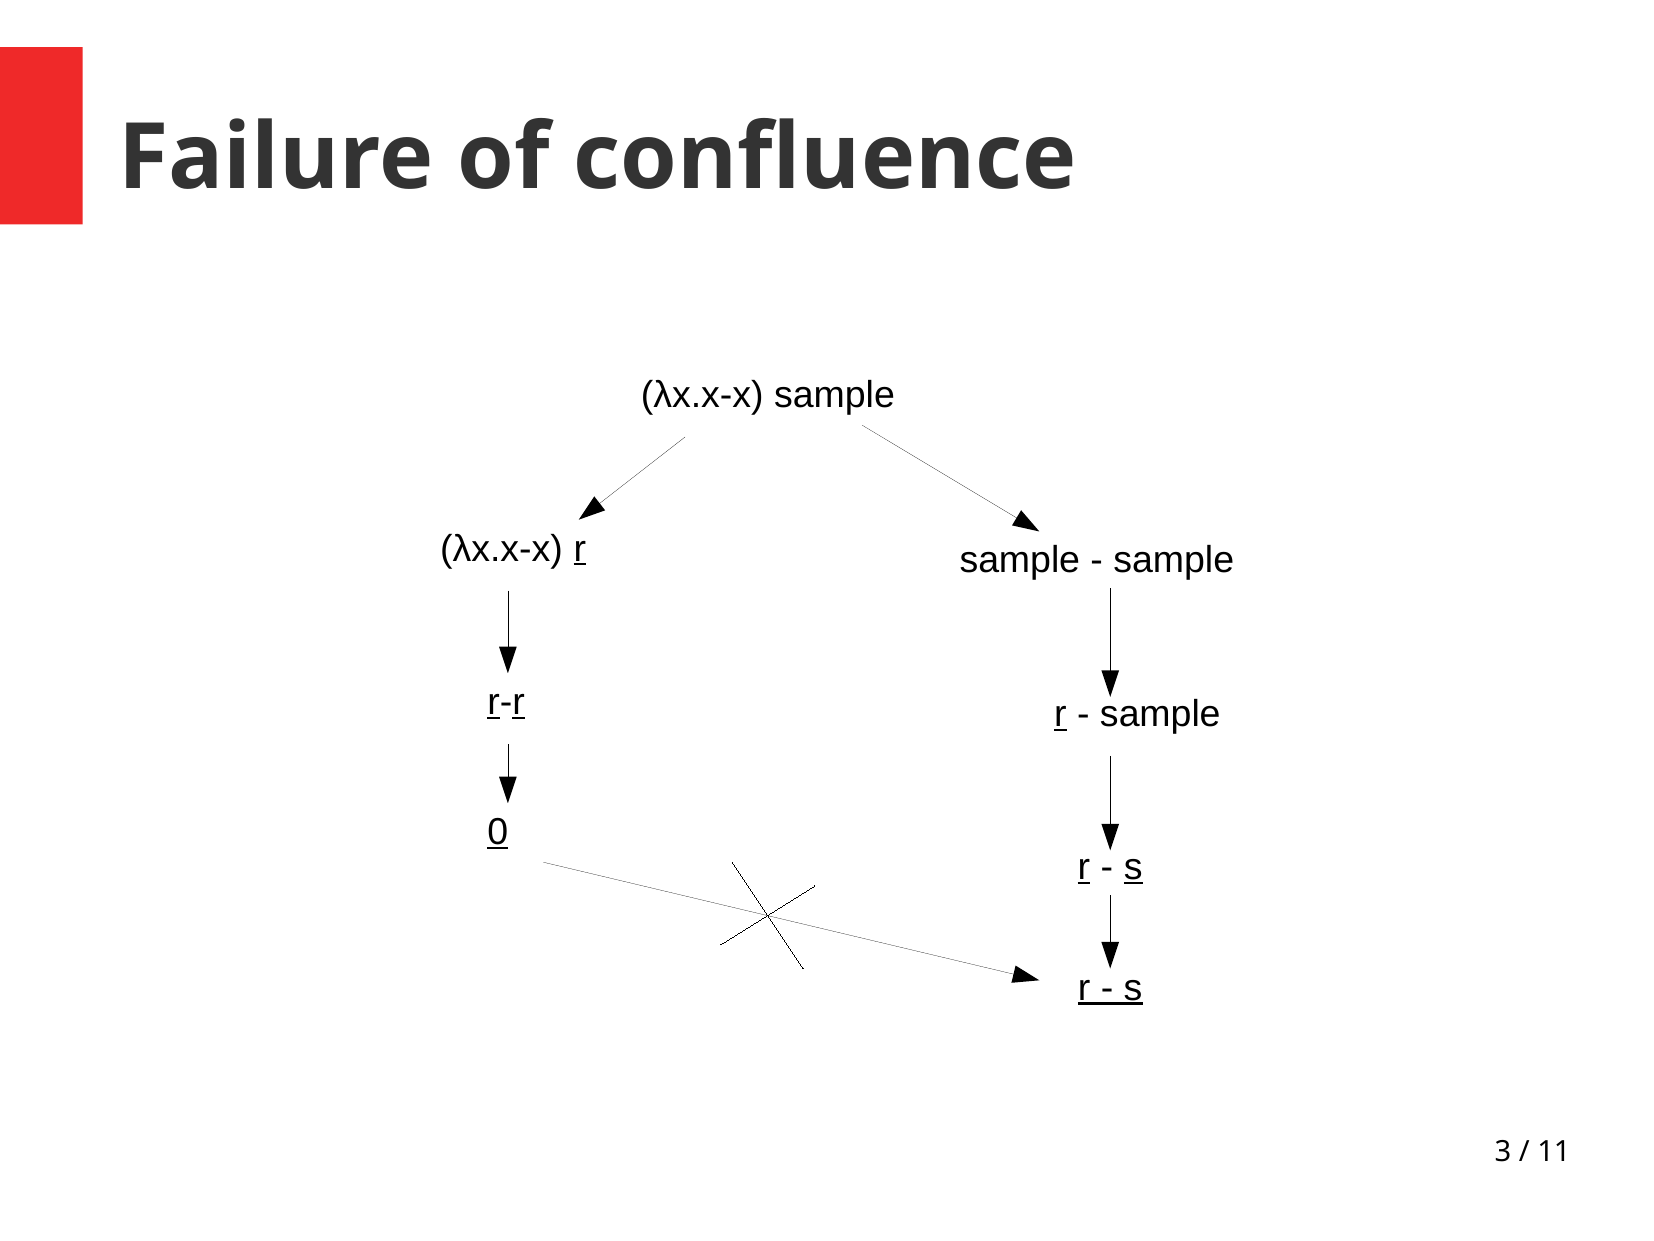

# Failure of confluence
(λx.x-x) sample
(λx.x-x) r
sample - sample
r-r
r - sample
0
r - s
r - s
3